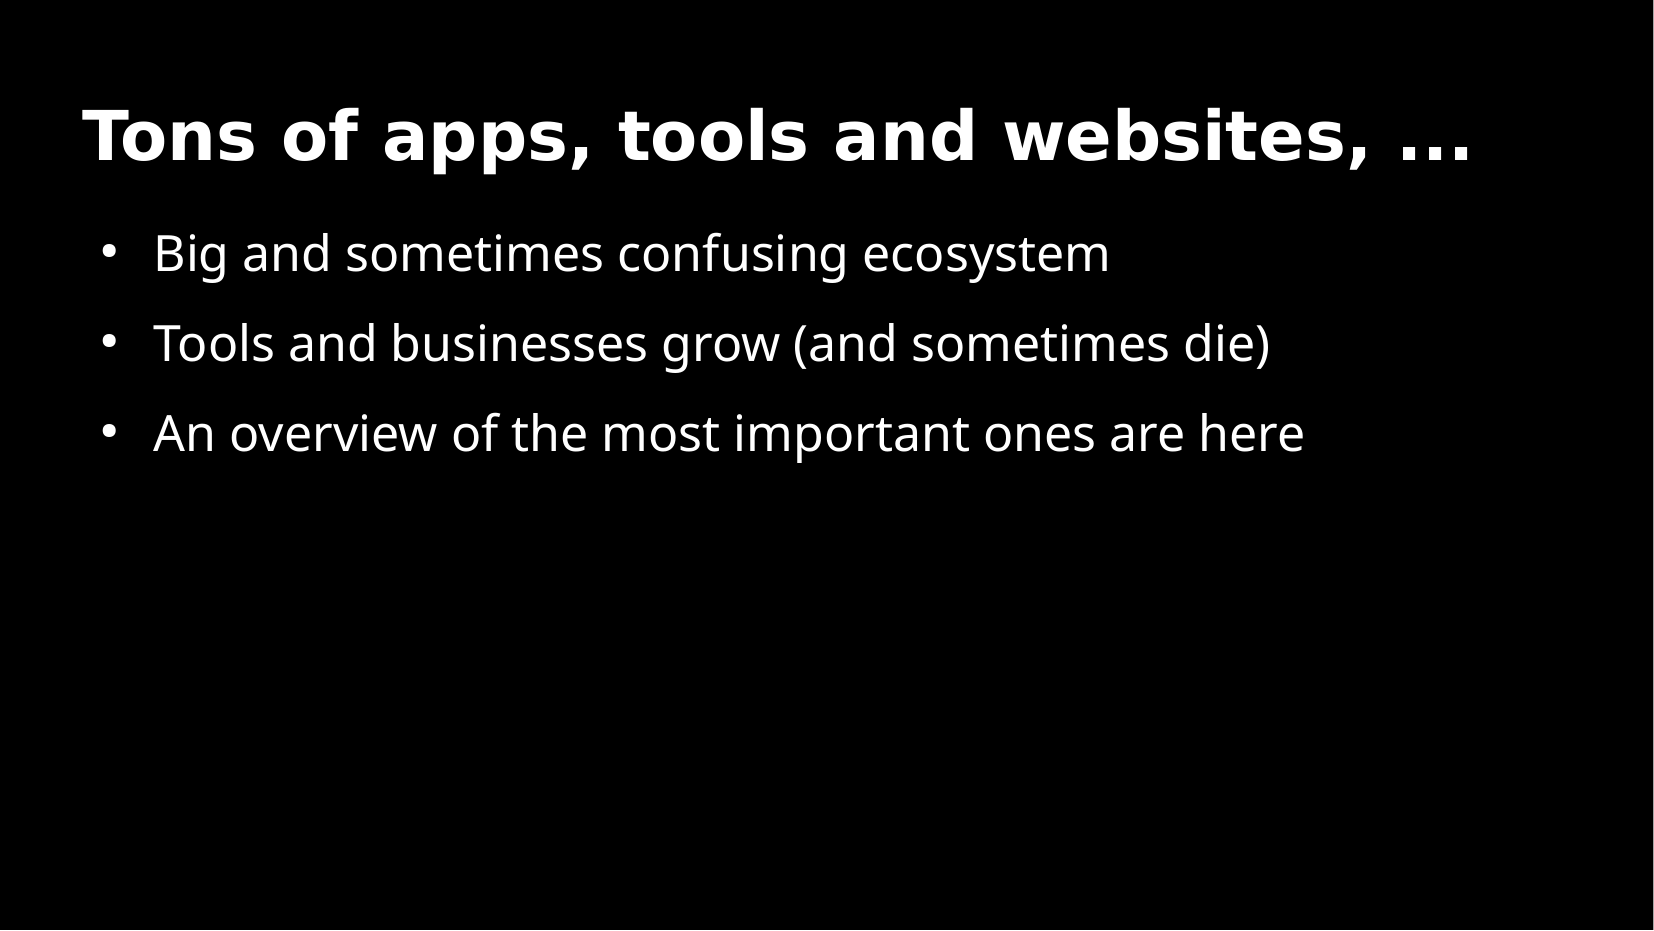

# Tons of apps, tools and websites, ...
Big and sometimes confusing ecosystem
Tools and businesses grow (and sometimes die)
An overview of the most important ones are here